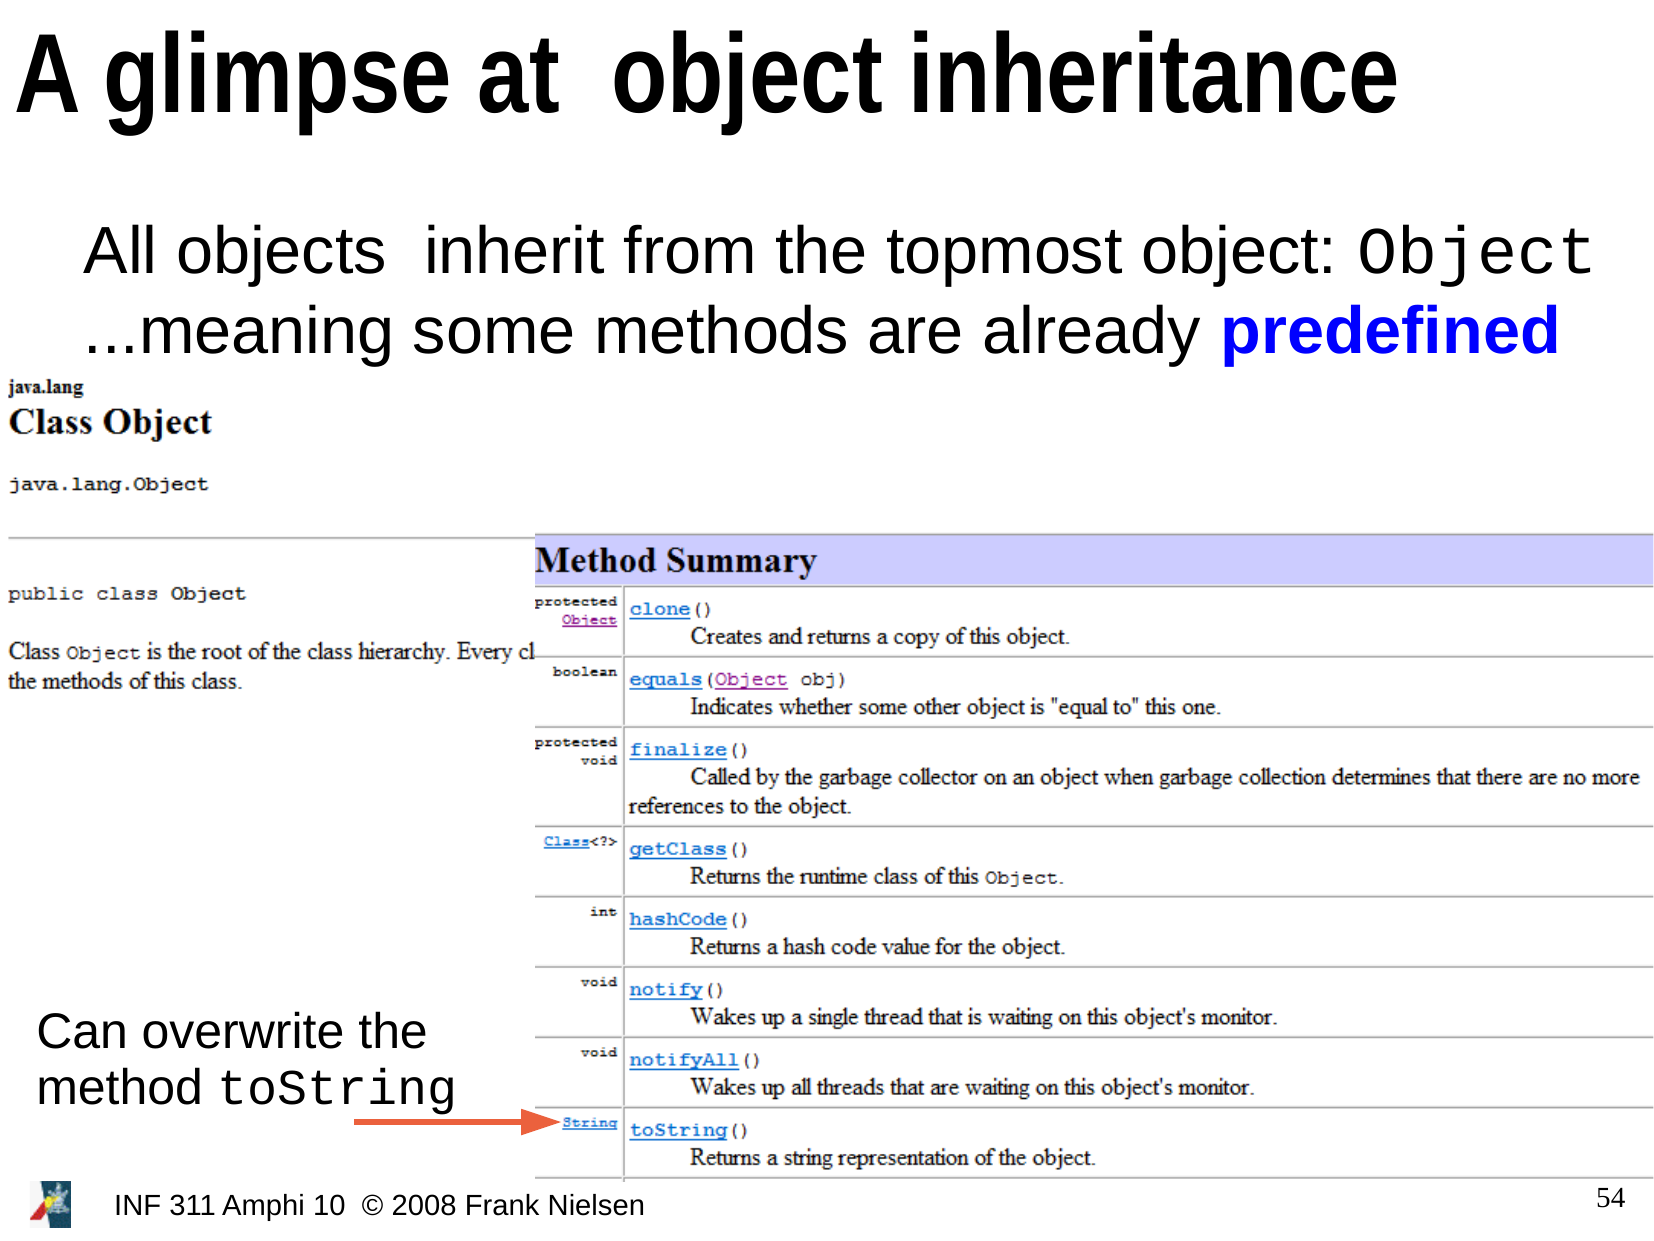

A glimpse at object inheritance
All objects inherit from the topmost object: Object
...meaning some methods are already predefined
Can overwrite the
method toString